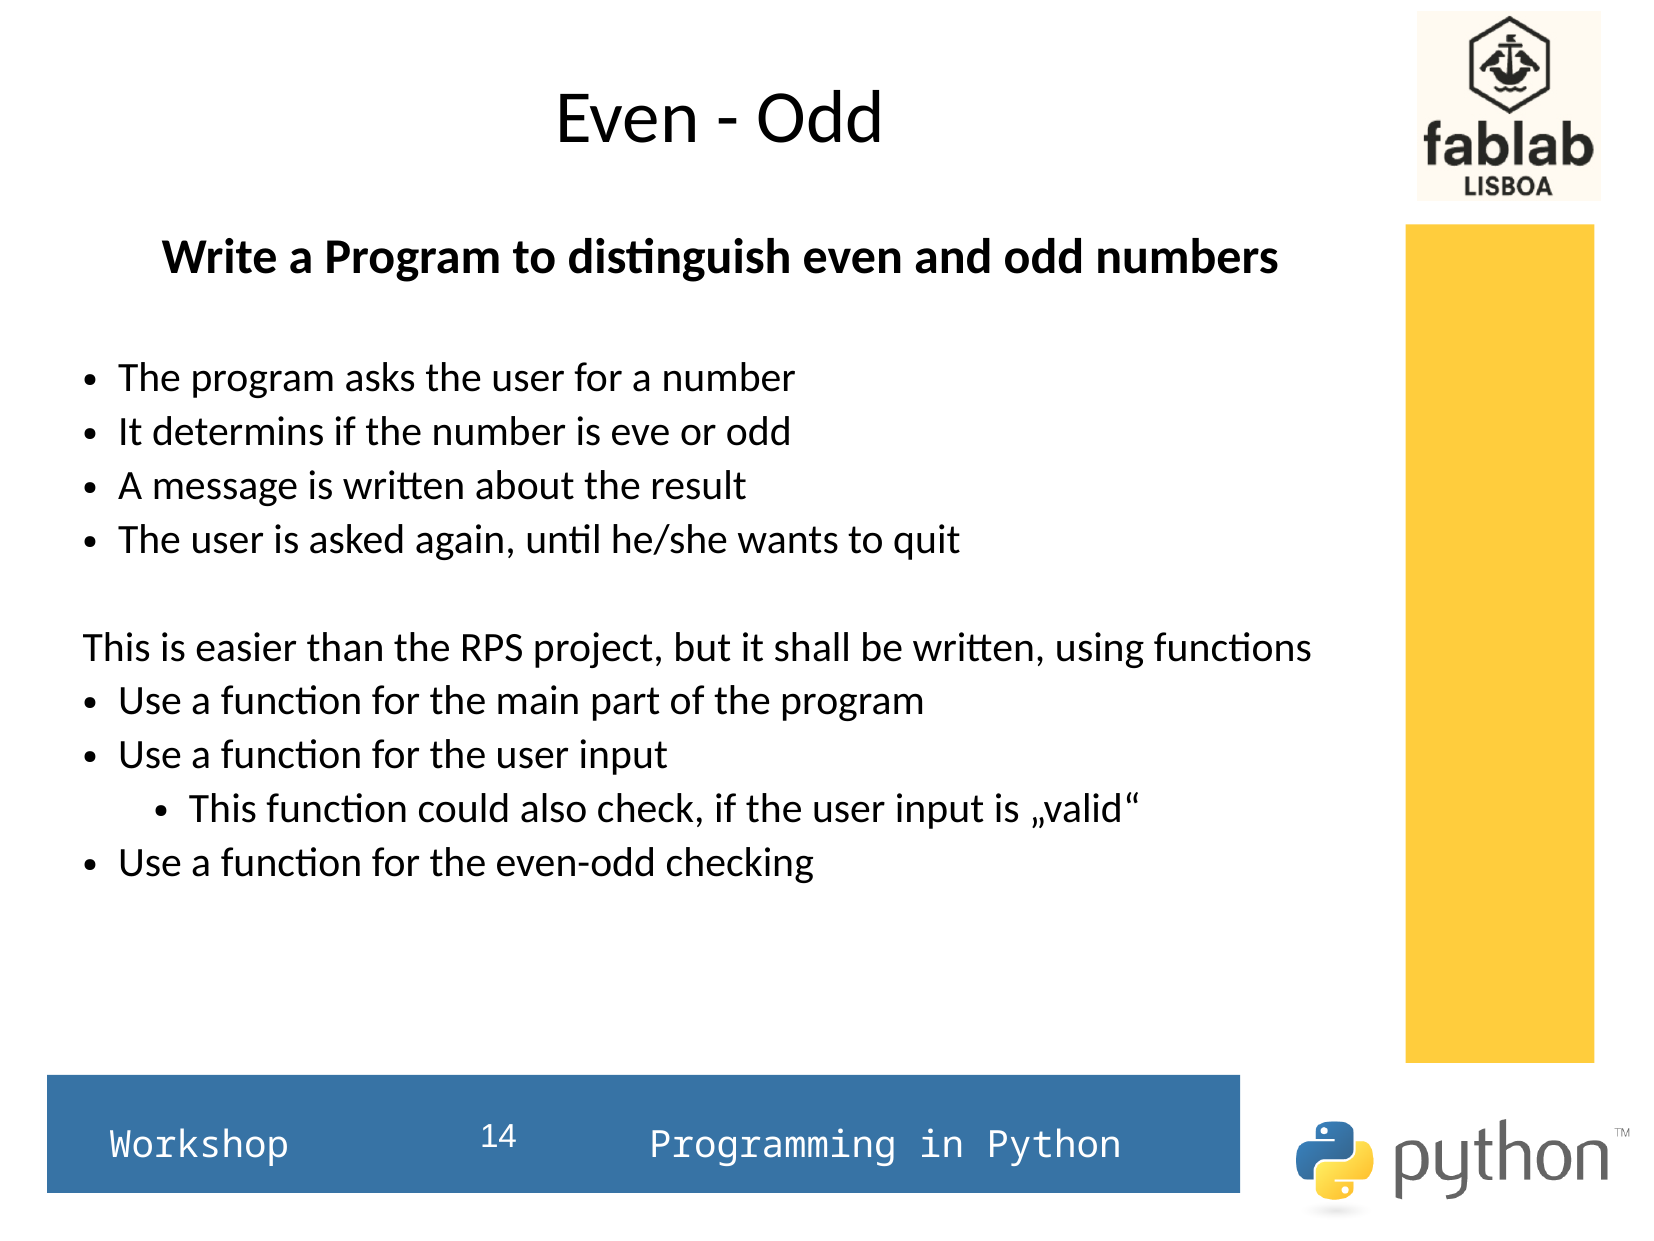

# Even - Odd
Write a Program to distinguish even and odd numbers
The program asks the user for a number
It determins if the number is eve or odd
A message is written about the result
The user is asked again, until he/she wants to quit
This is easier than the RPS project, but it shall be written, using functions
Use a function for the main part of the program
Use a function for the user input
This function could also check, if the user input is „valid“
Use a function for the even-odd checking
Workshop Programming in Python